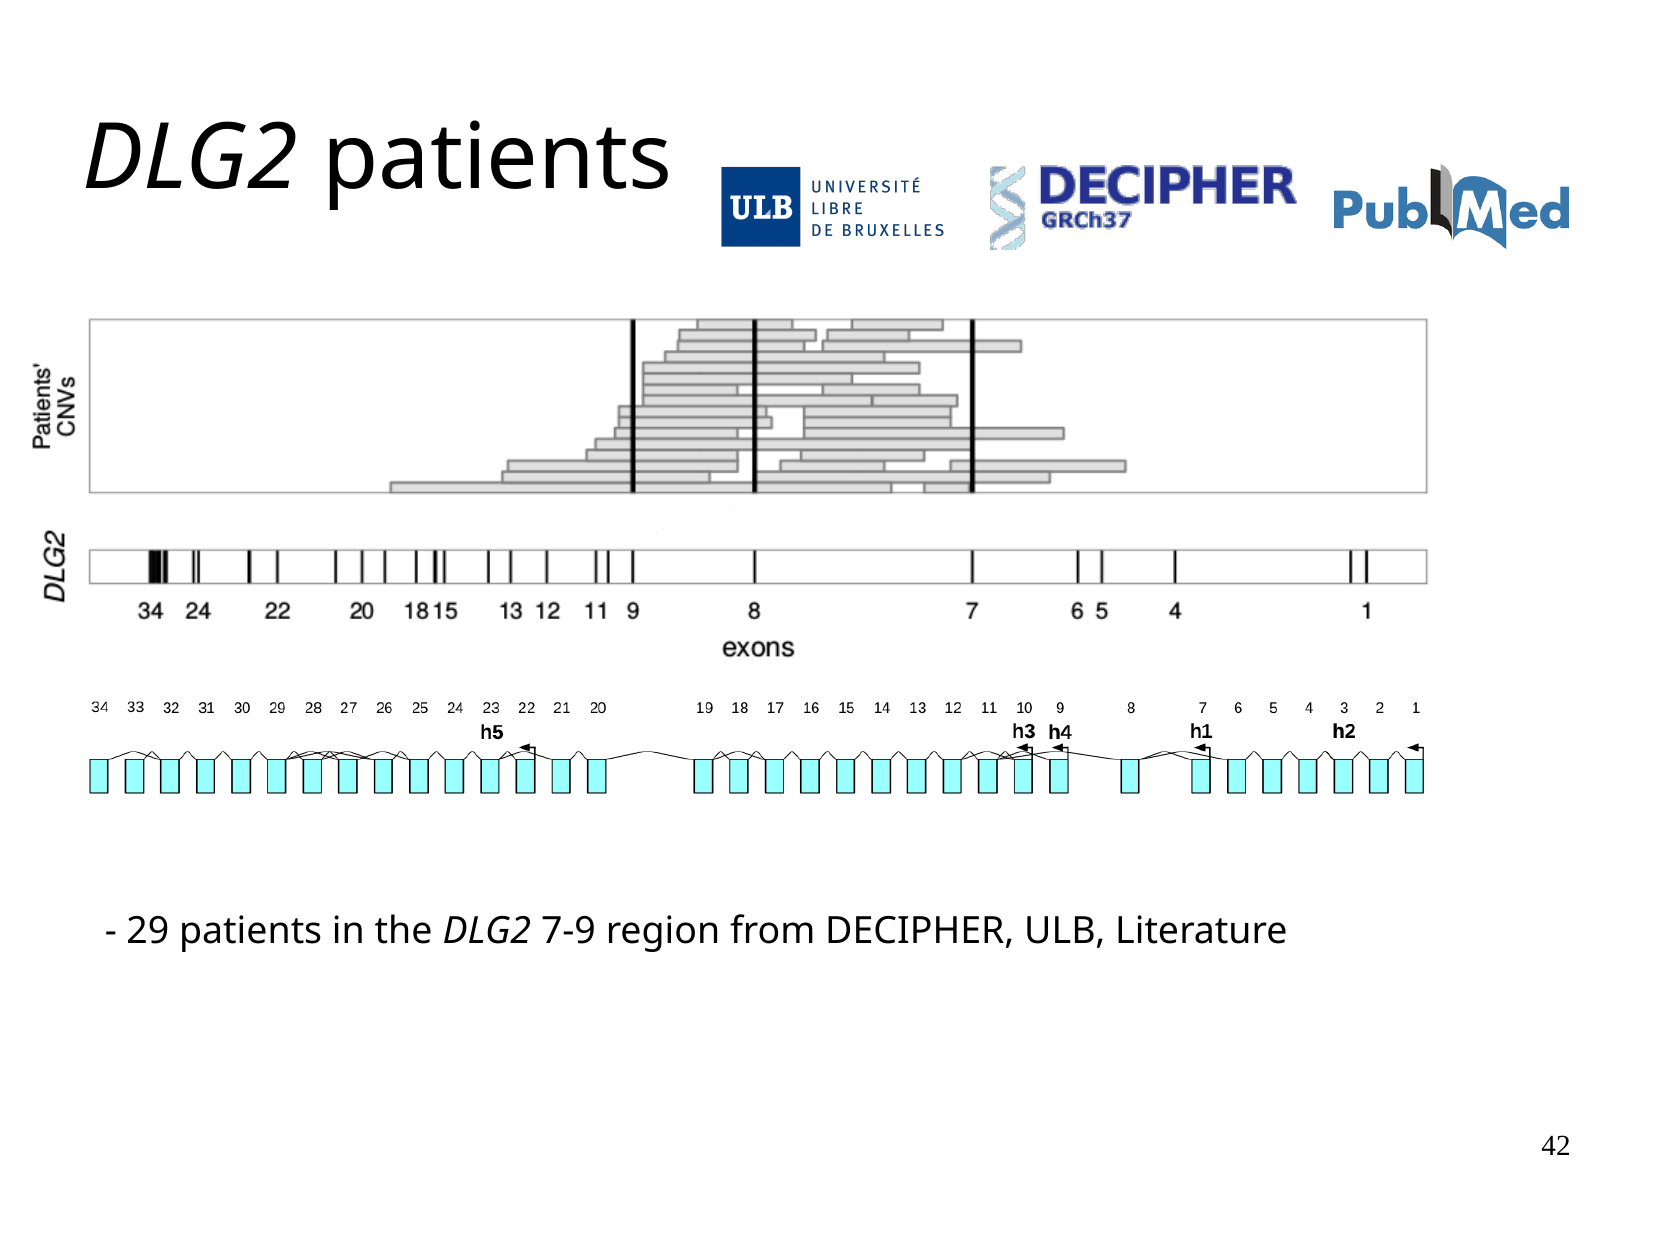

# DLG2 patients
- 29 patients in the DLG2 7-9 region from DECIPHER, ULB, Literature
42